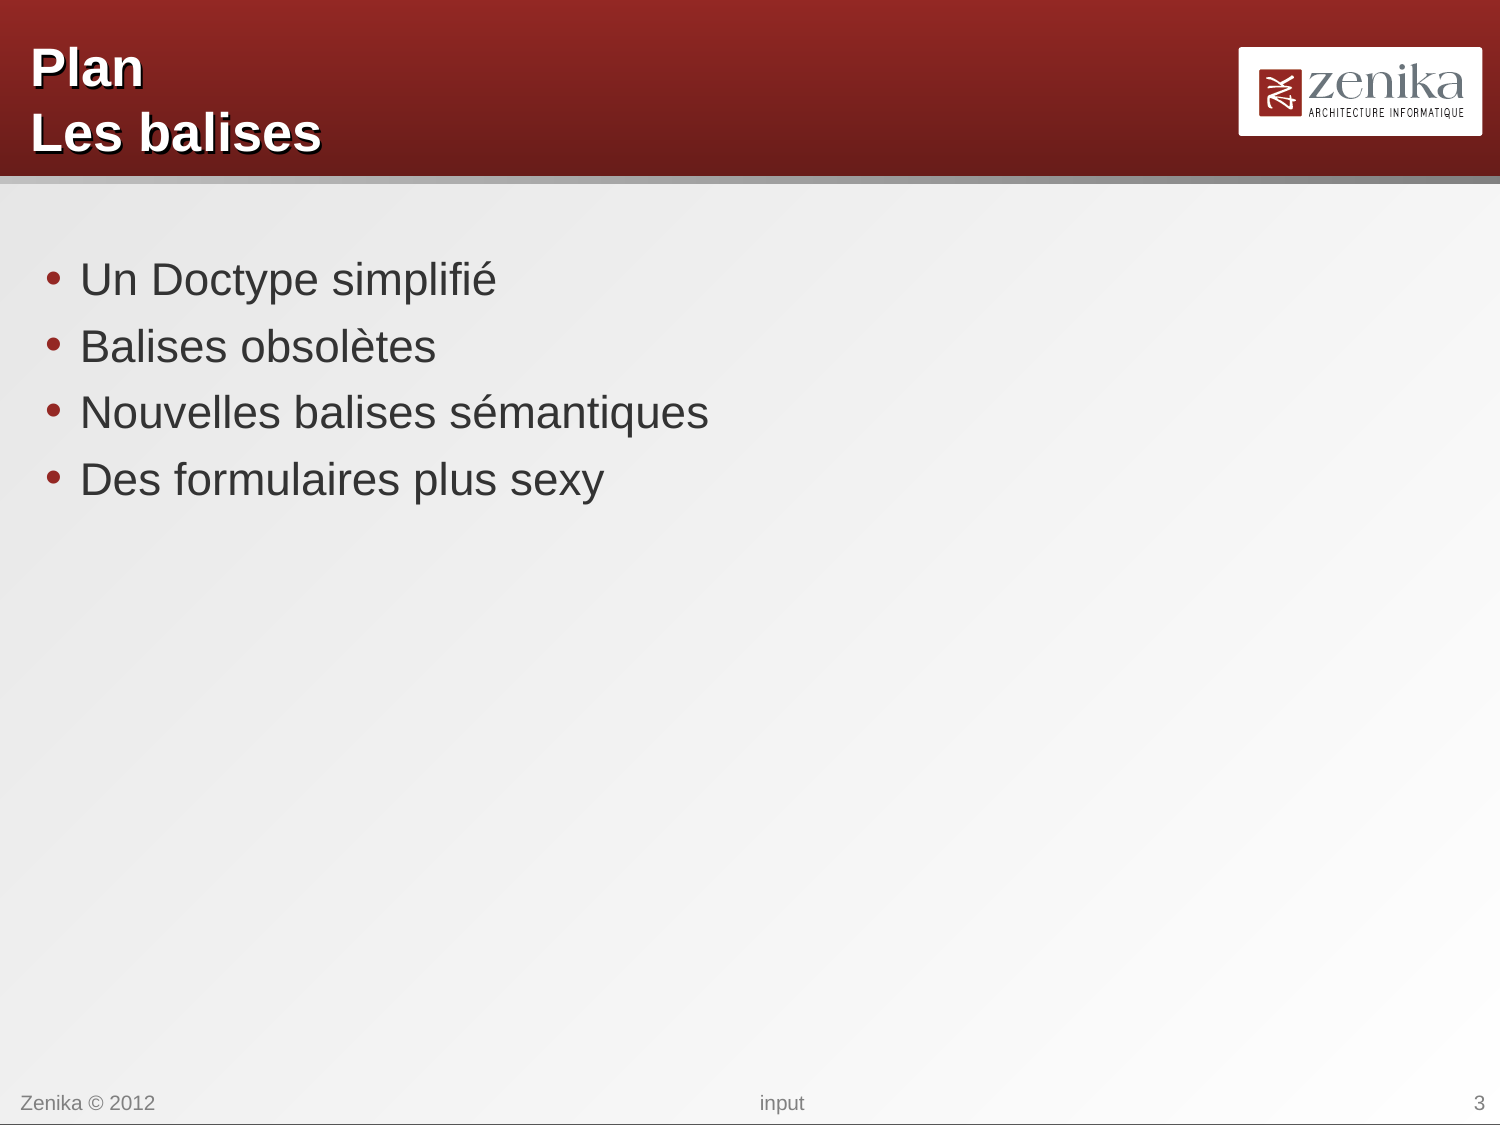

# Plan Les balises
Un Doctype simplifié
Balises obsolètes
Nouvelles balises sémantiques
Des formulaires plus sexy